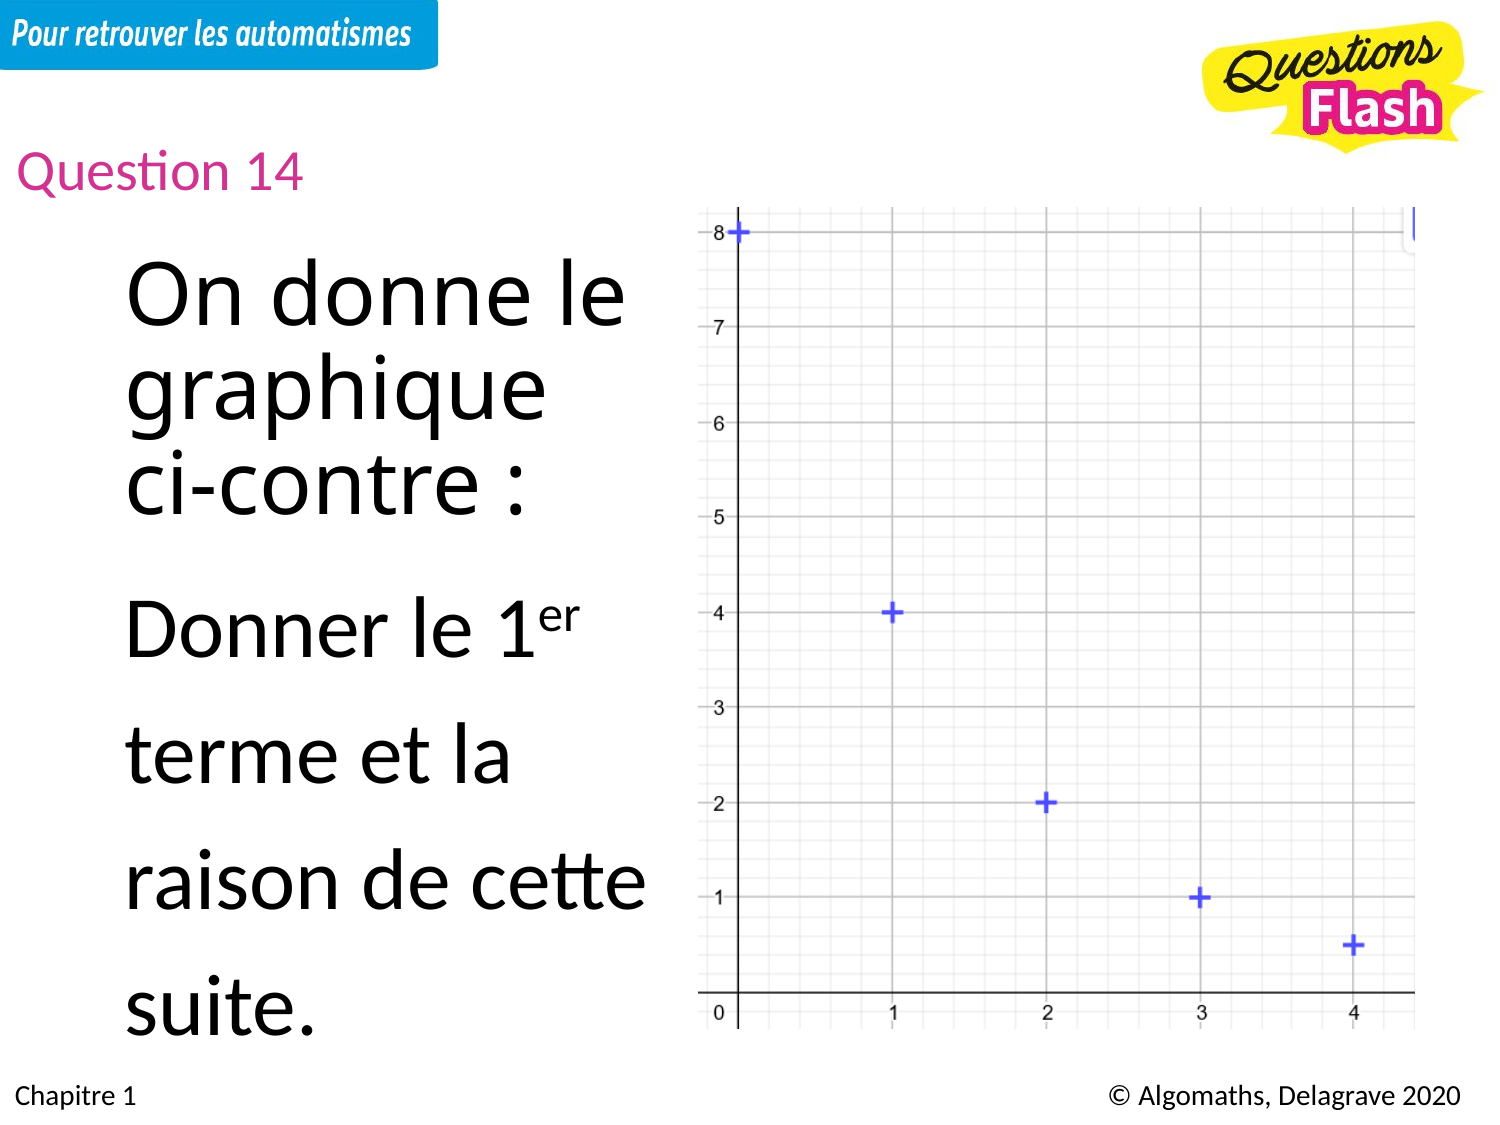

Question 14
# On donne le graphique ci-contre :
Donner le 1er
terme et la
raison de cette
suite.